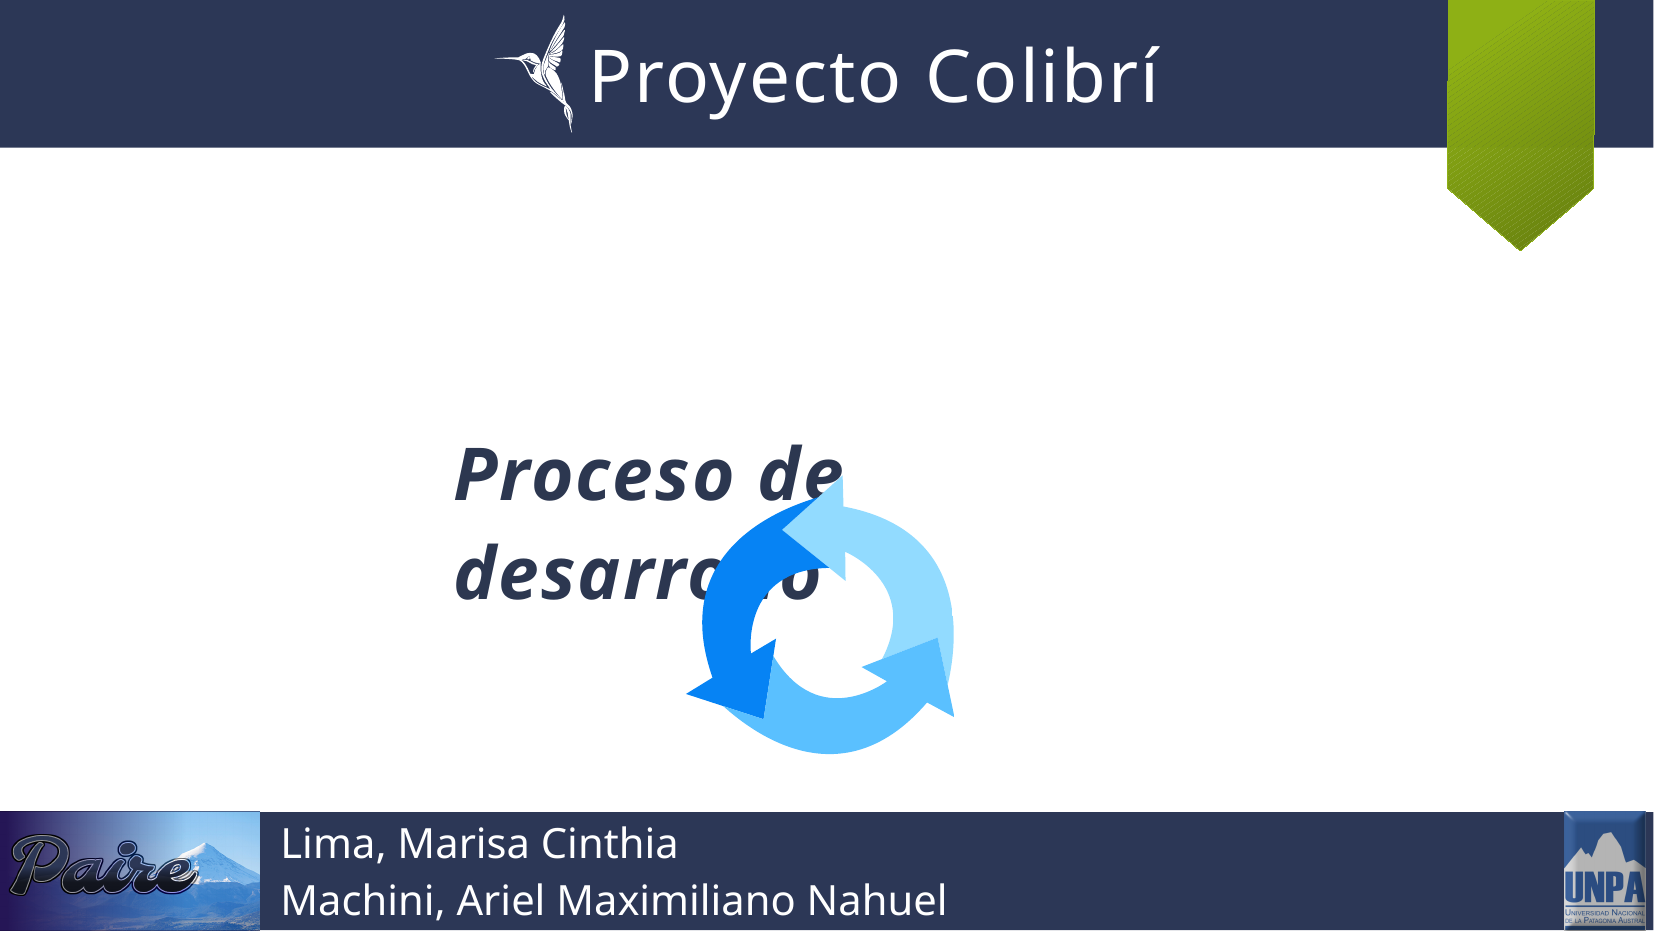

Proyecto Colibrí
Proceso de desarrollo
Lima, Marisa Cinthia
Machini, Ariel Maximiliano Nahuel